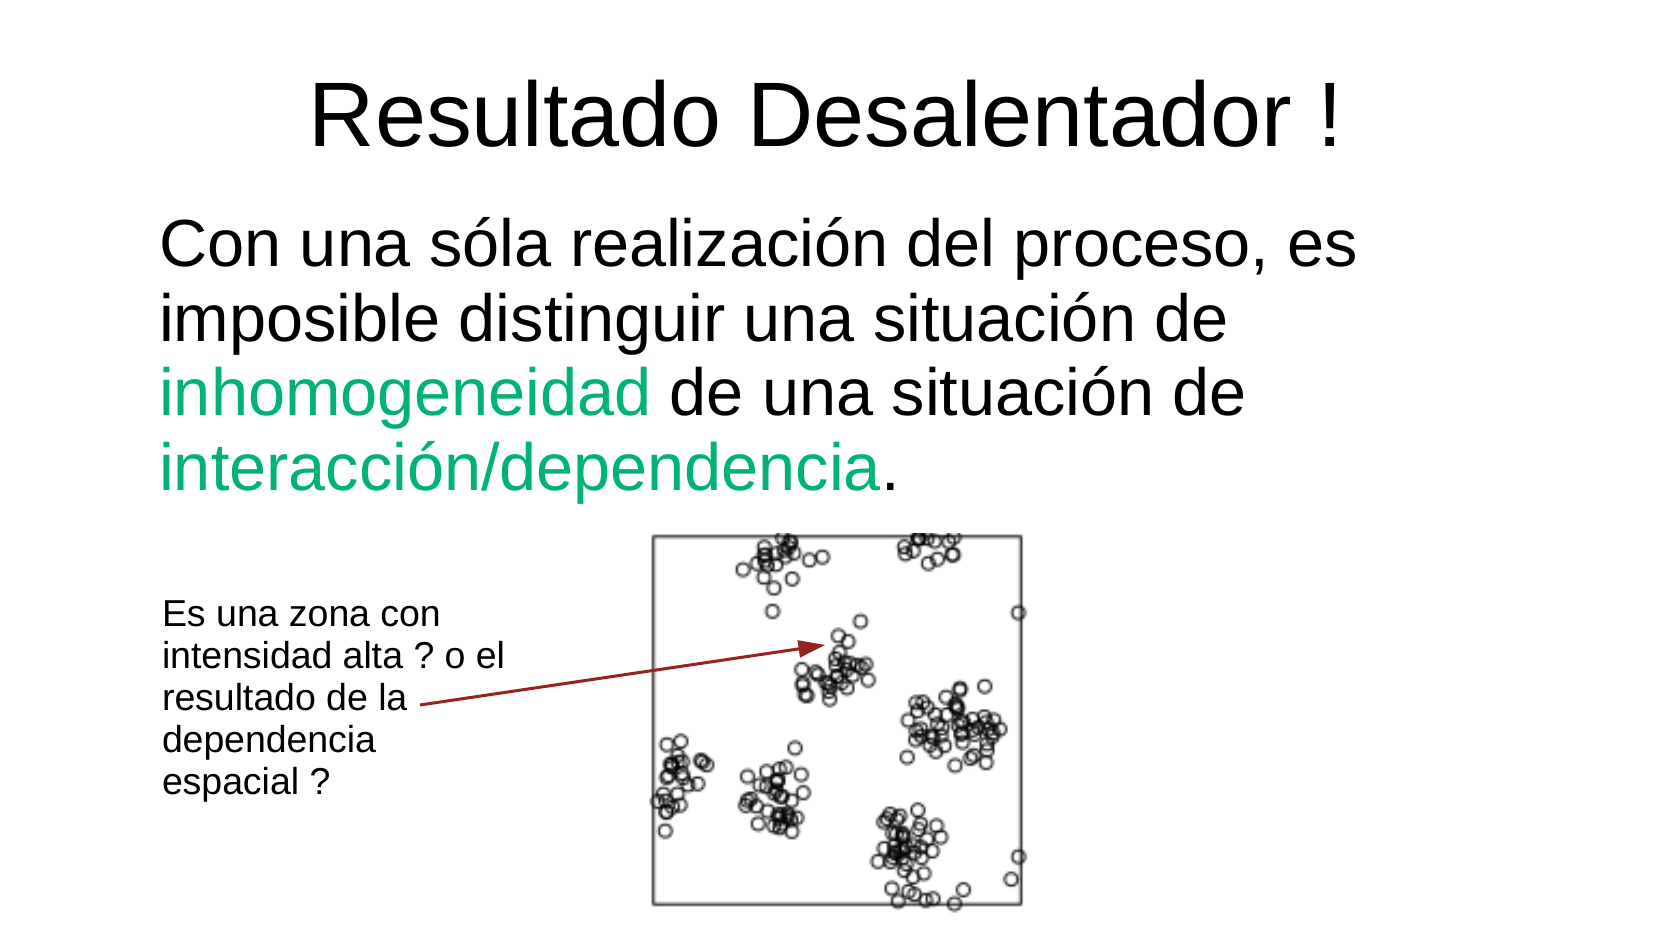

# Resultado Desalentador !
Con una sóla realización del proceso, es imposible distinguir una situación de inhomogeneidad de una situación de interacción/dependencia.
Es una zona con intensidad alta ? o el resultado de la dependencia espacial ?